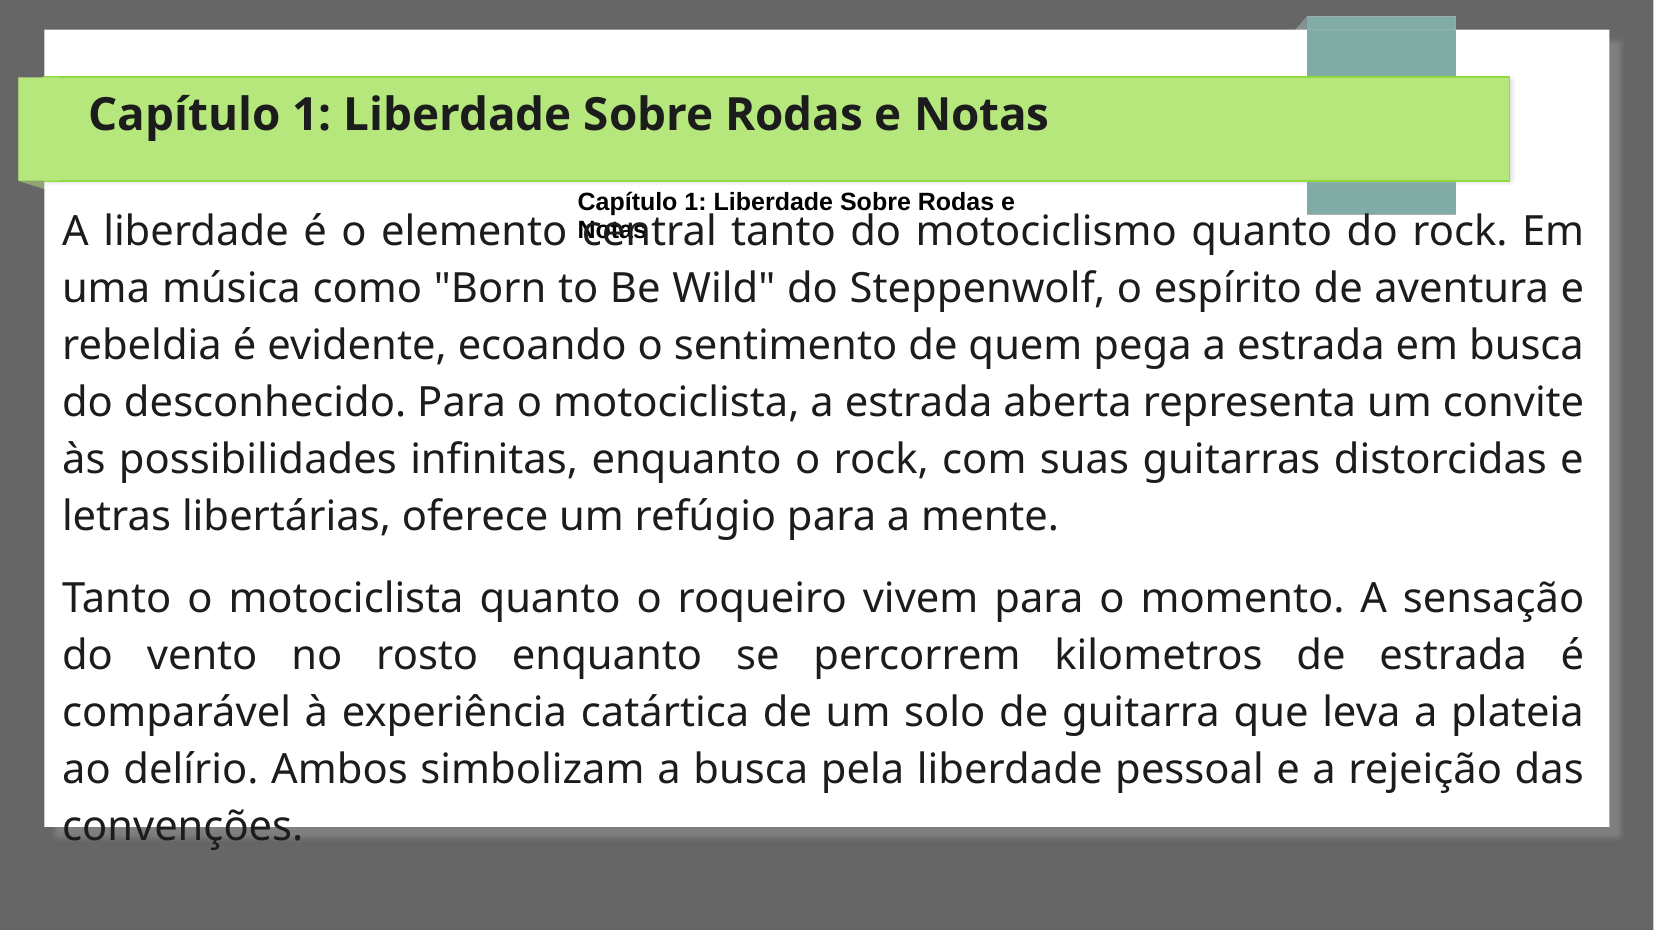

# Capítulo 1: Liberdade Sobre Rodas e Notas
Capítulo 1: Liberdade Sobre Rodas e Notas
A liberdade é o elemento central tanto do motociclismo quanto do rock. Em uma música como "Born to Be Wild" do Steppenwolf, o espírito de aventura e rebeldia é evidente, ecoando o sentimento de quem pega a estrada em busca do desconhecido. Para o motociclista, a estrada aberta representa um convite às possibilidades infinitas, enquanto o rock, com suas guitarras distorcidas e letras libertárias, oferece um refúgio para a mente.
Tanto o motociclista quanto o roqueiro vivem para o momento. A sensação do vento no rosto enquanto se percorrem kilometros de estrada é comparável à experiência catártica de um solo de guitarra que leva a plateia ao delírio. Ambos simbolizam a busca pela liberdade pessoal e a rejeição das convenções.